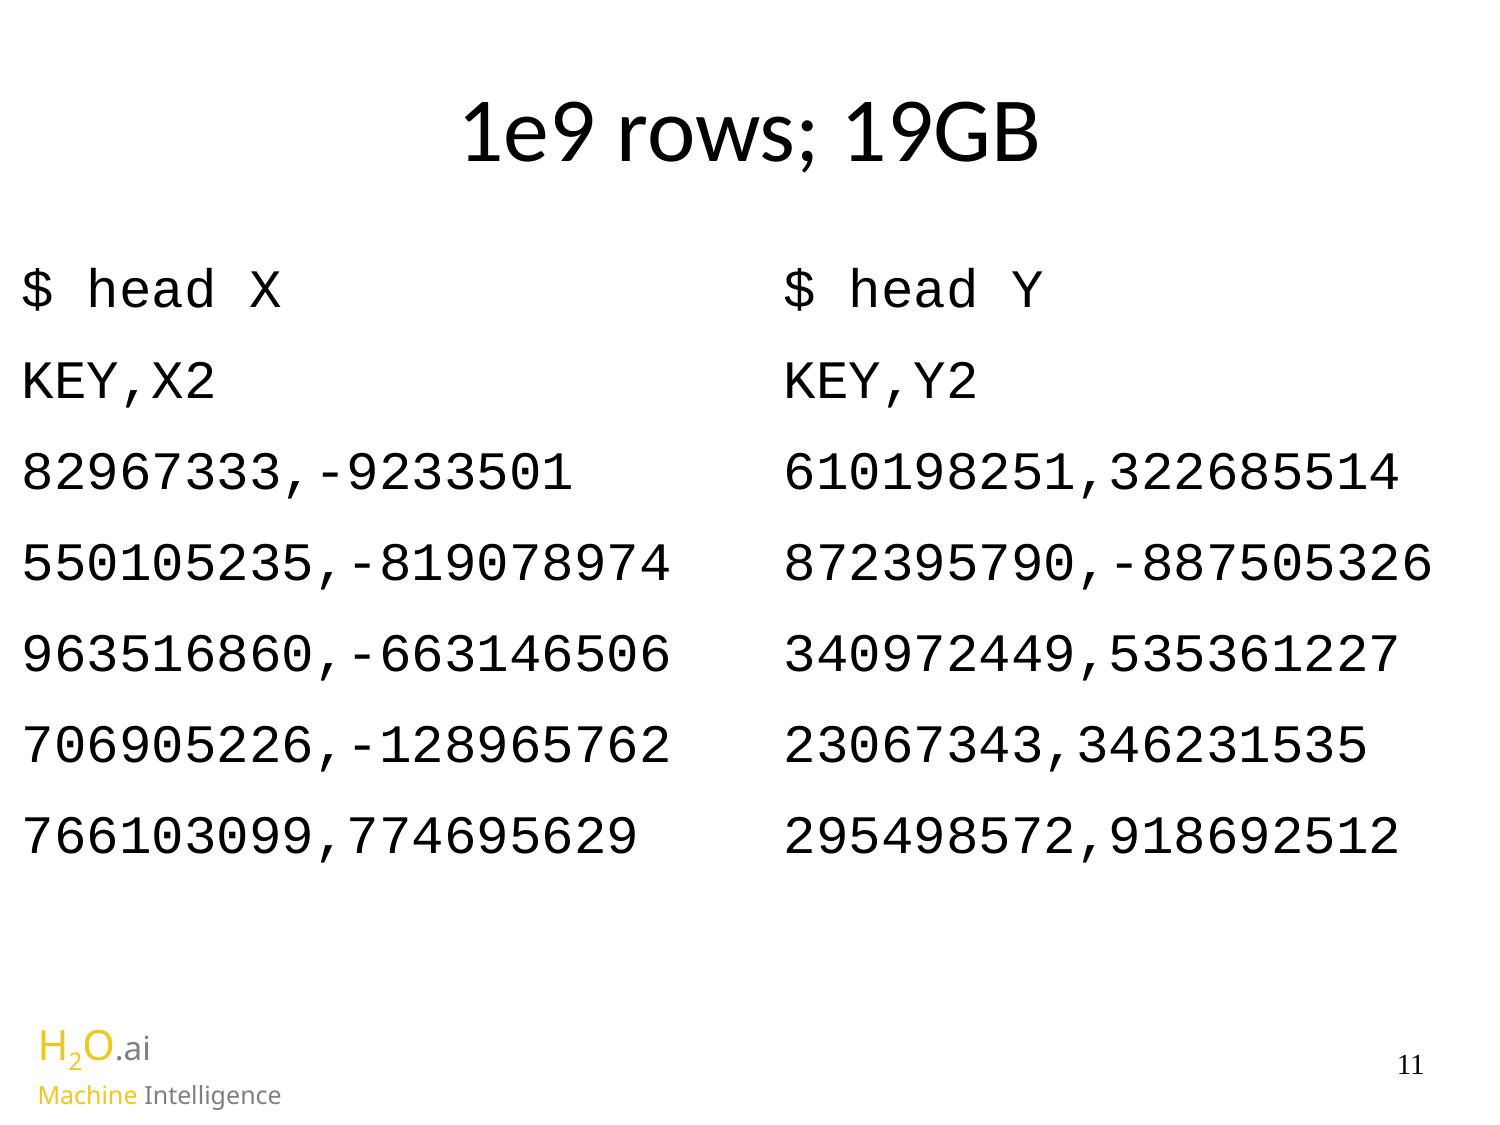

# 1e9 rows; 19GB
$ head X
KEY,X2
82967333,-9233501
550105235,-819078974
963516860,-663146506
706905226,-128965762
766103099,774695629
$ head Y
KEY,Y2
610198251,322685514
872395790,-887505326
340972449,535361227
23067343,346231535
295498572,918692512
11